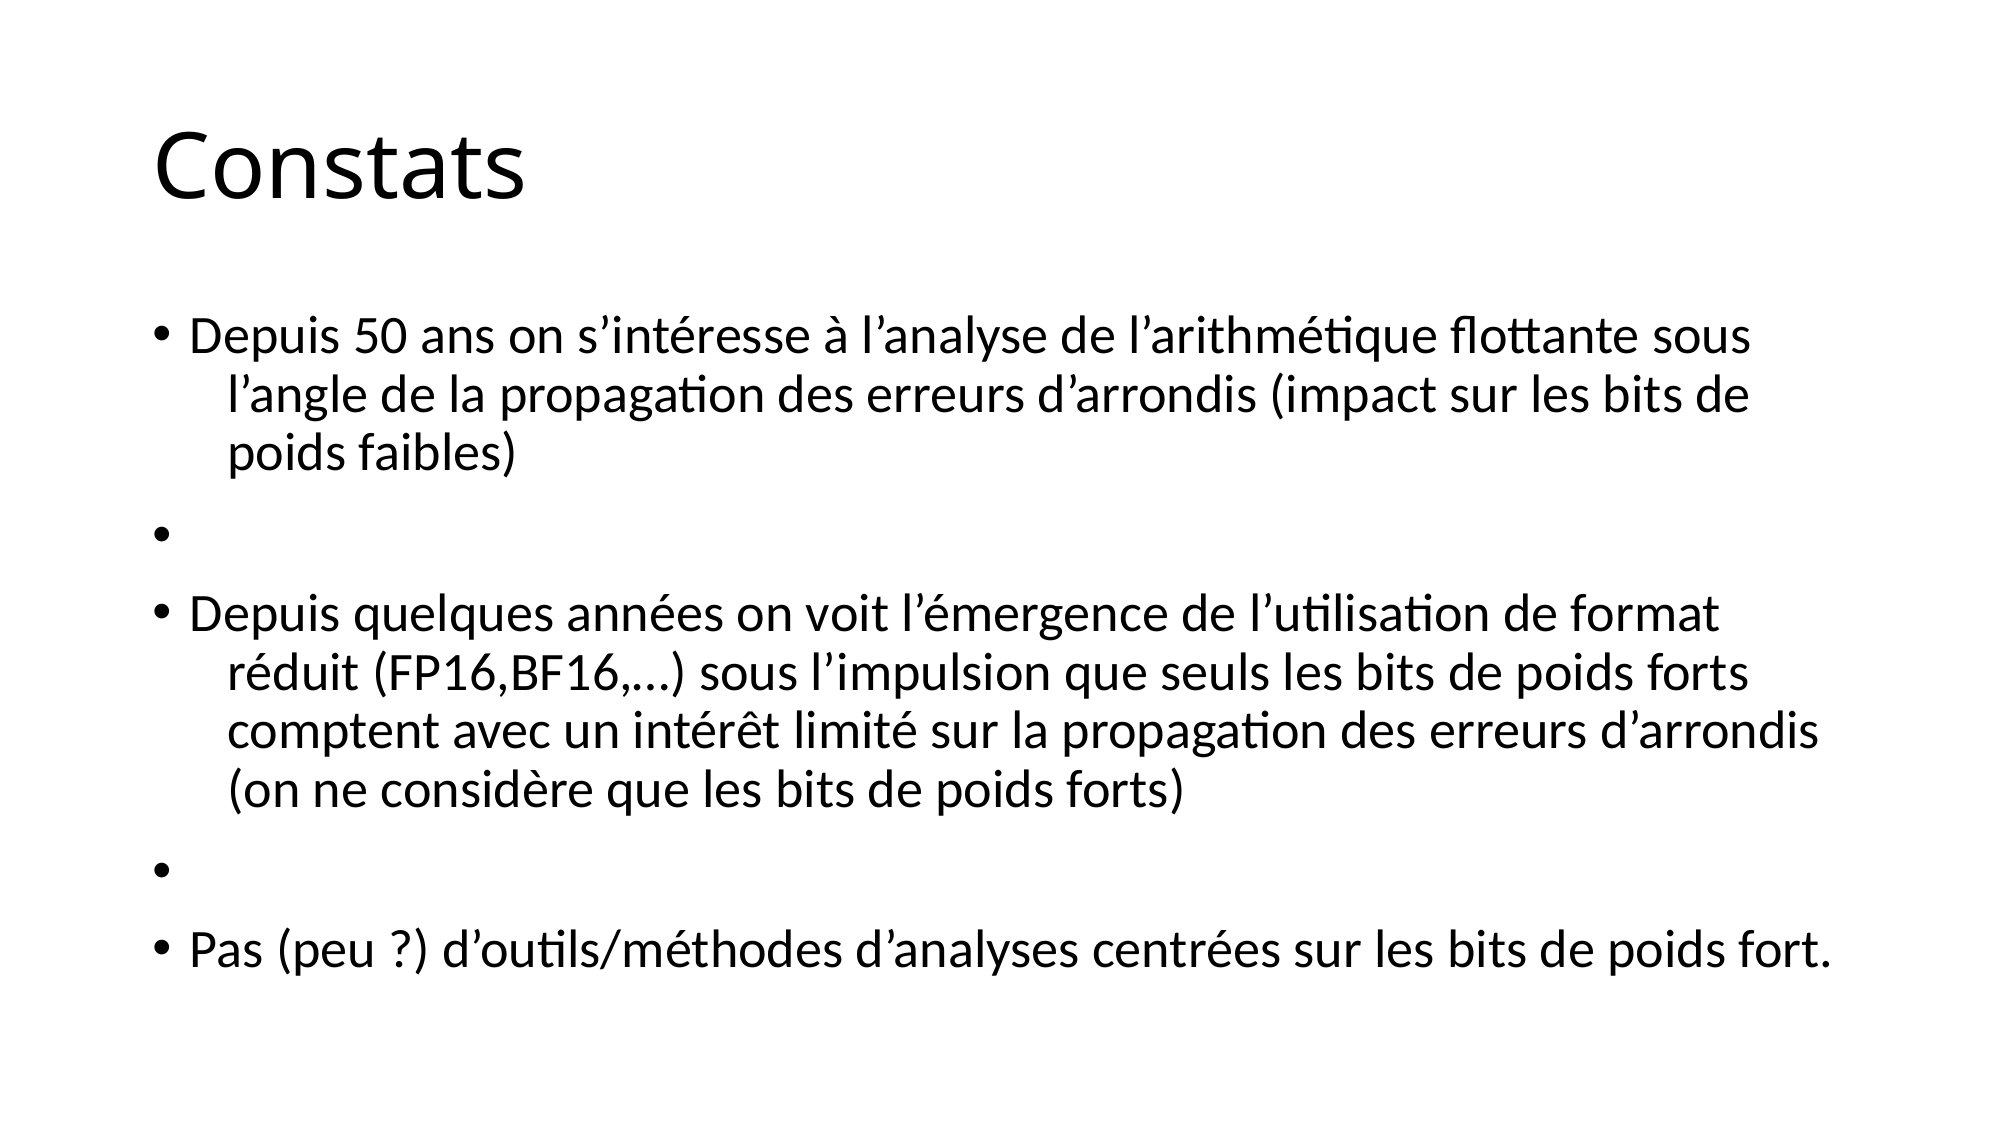

# Constats
Depuis 50 ans on s’intéresse à l’analyse de l’arithmétique flottante sous l’angle de la propagation des erreurs d’arrondis (impact sur les bits de poids faibles)
Depuis quelques années on voit l’émergence de l’utilisation de format réduit (FP16,BF16,…) sous l’impulsion que seuls les bits de poids forts comptent avec un intérêt limité sur la propagation des erreurs d’arrondis (on ne considère que les bits de poids forts)
Pas (peu ?) d’outils/méthodes d’analyses centrées sur les bits de poids fort.